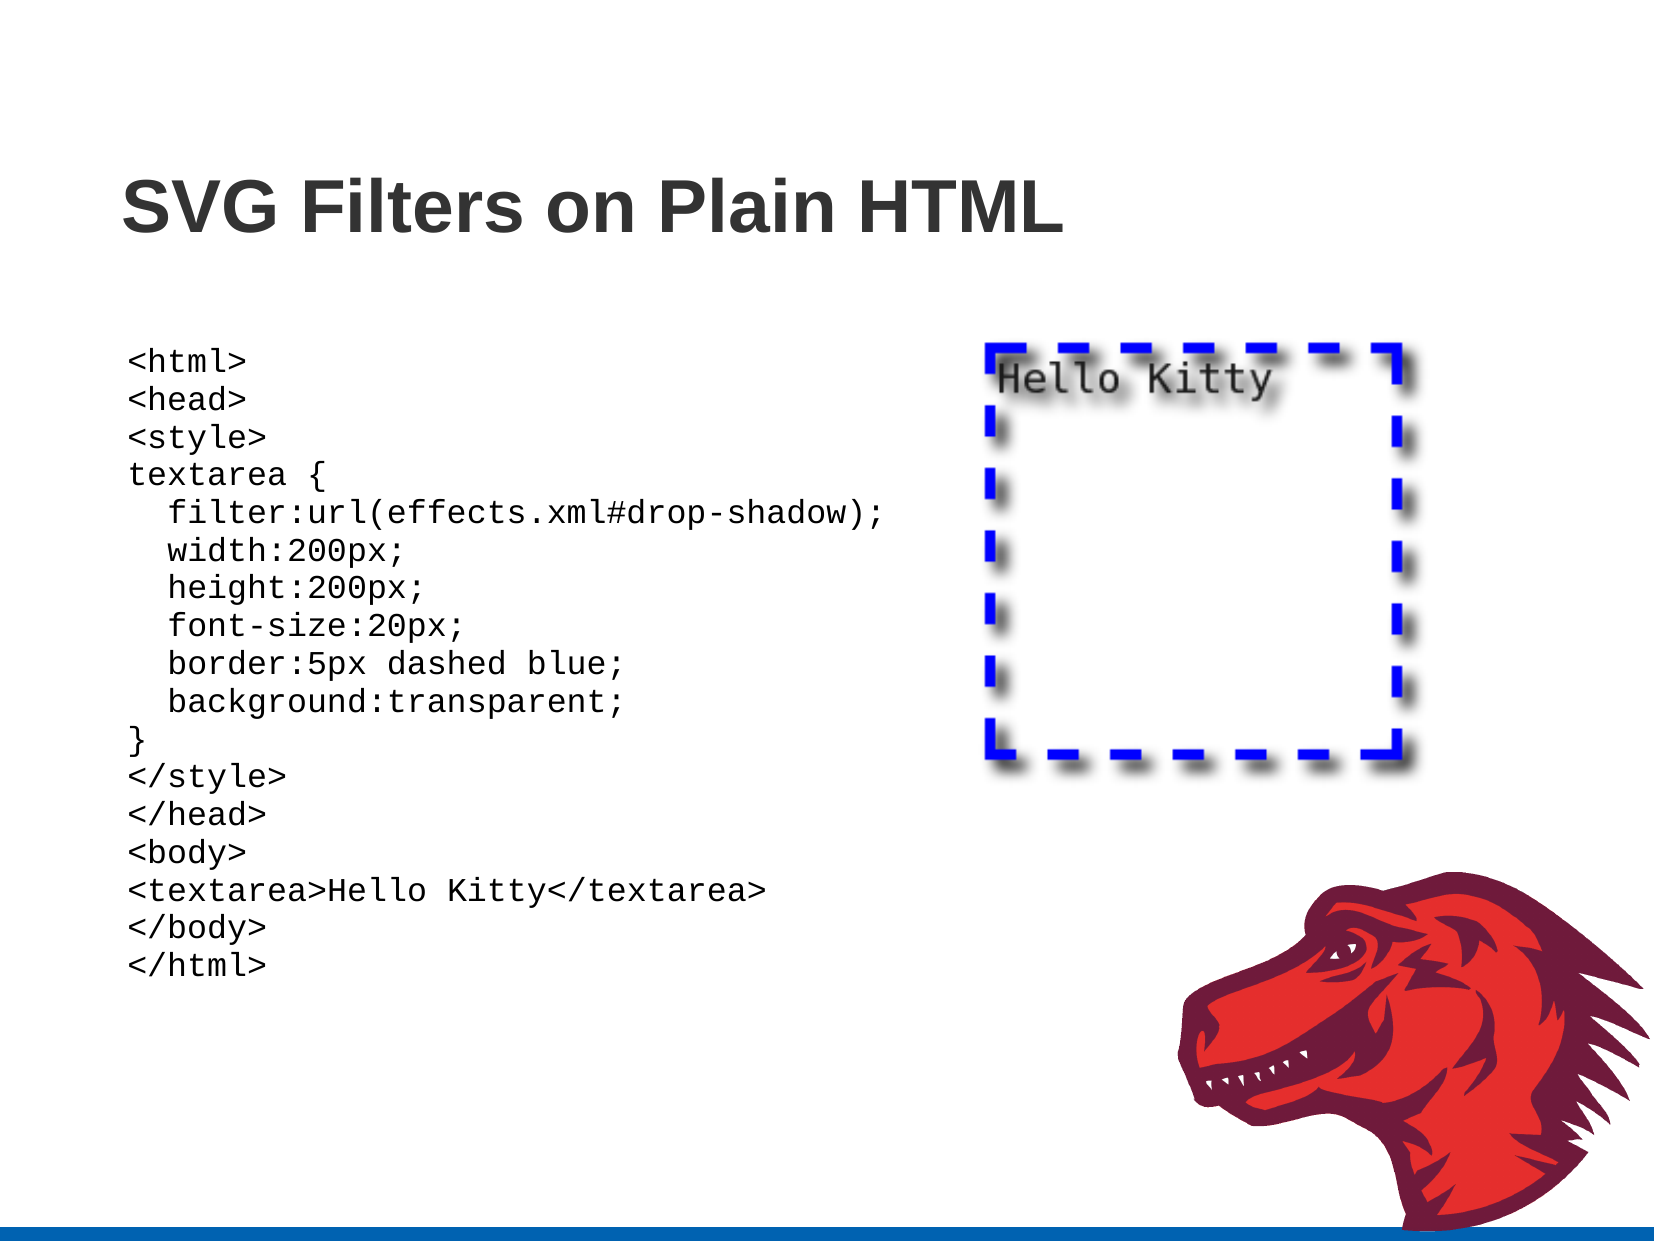

# SVG Filters on Plain HTML
<html>
<head>
<style>
textarea {
 filter:url(effects.xml#drop-shadow);
 width:200px;
 height:200px;
 font-size:20px;
 border:5px dashed blue;
 background:transparent;
}
</style>
</head>
<body>
<textarea>Hello Kitty</textarea>
</body>
</html>